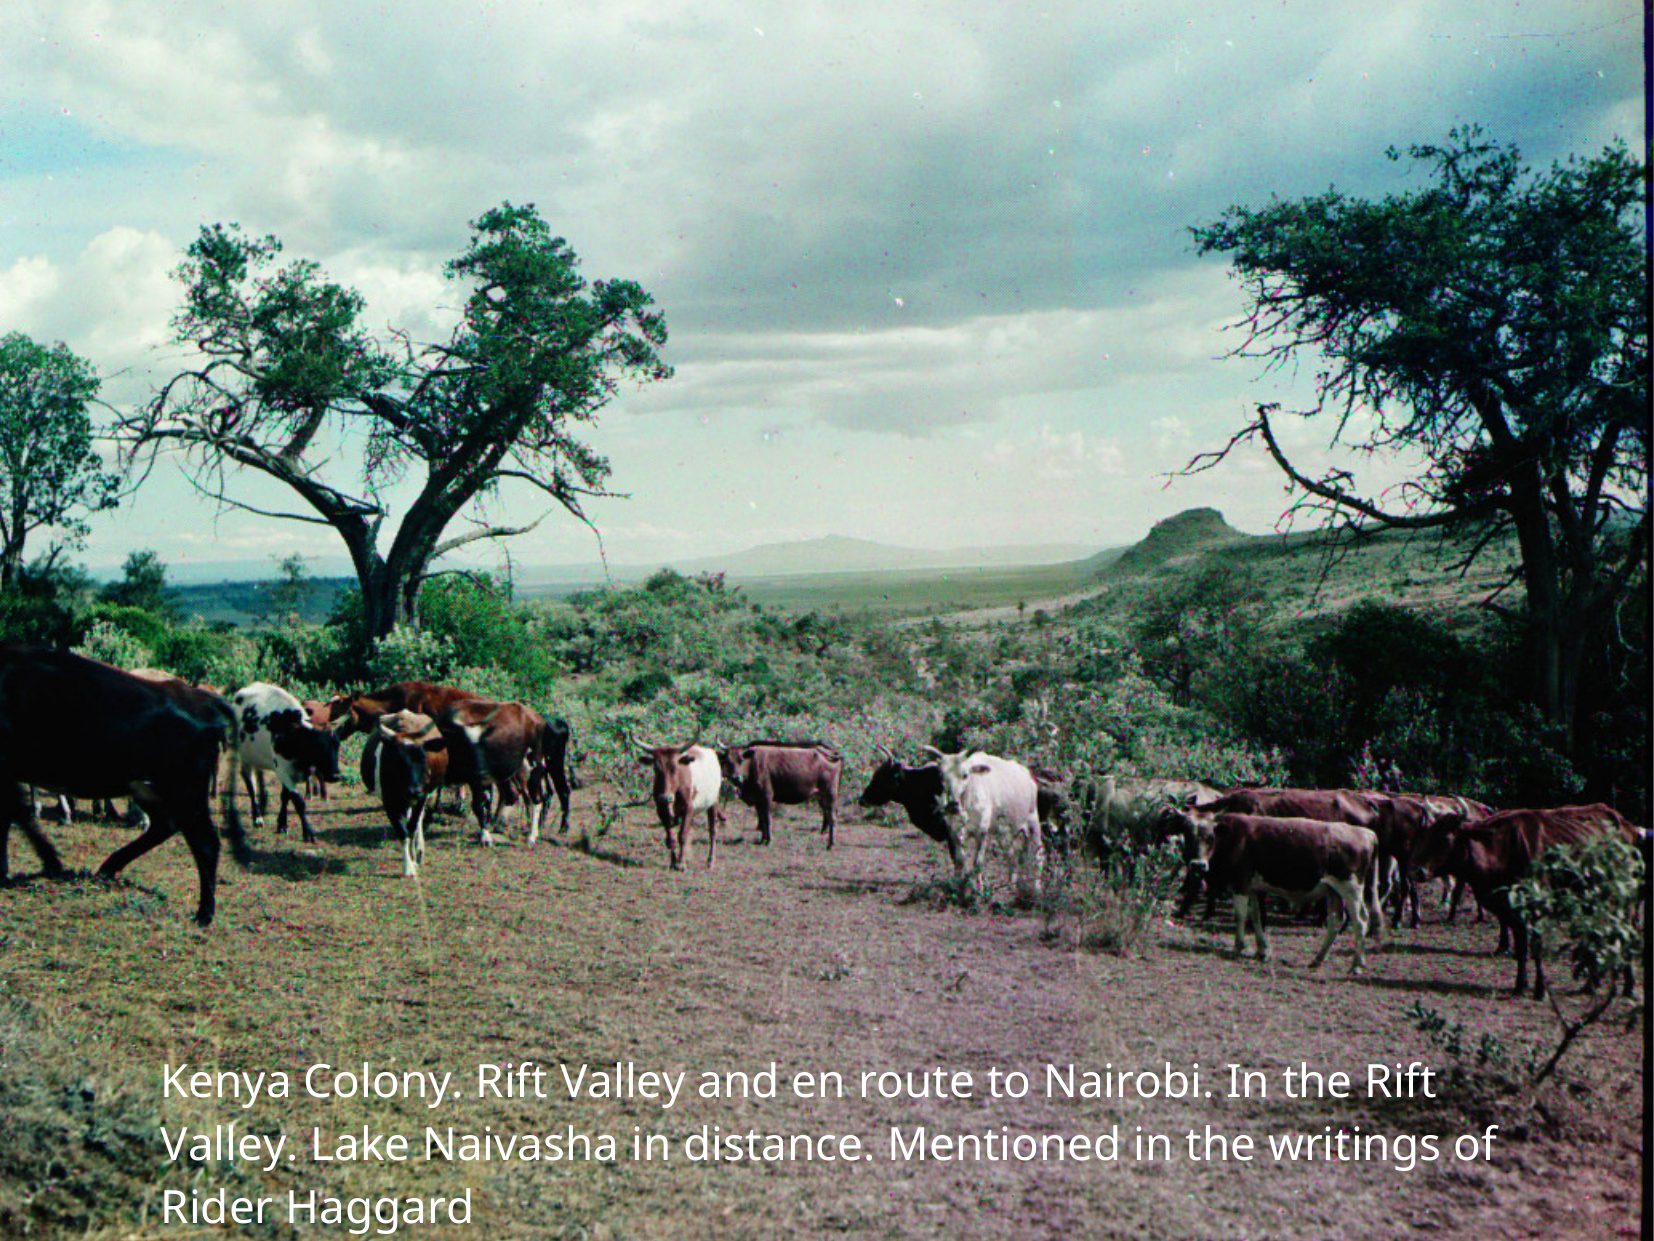

#
Kenya Colony. Rift Valley and en route to Nairobi. In the Rift Valley. Lake Naivasha in distance. Mentioned in the writings of Rider Haggard